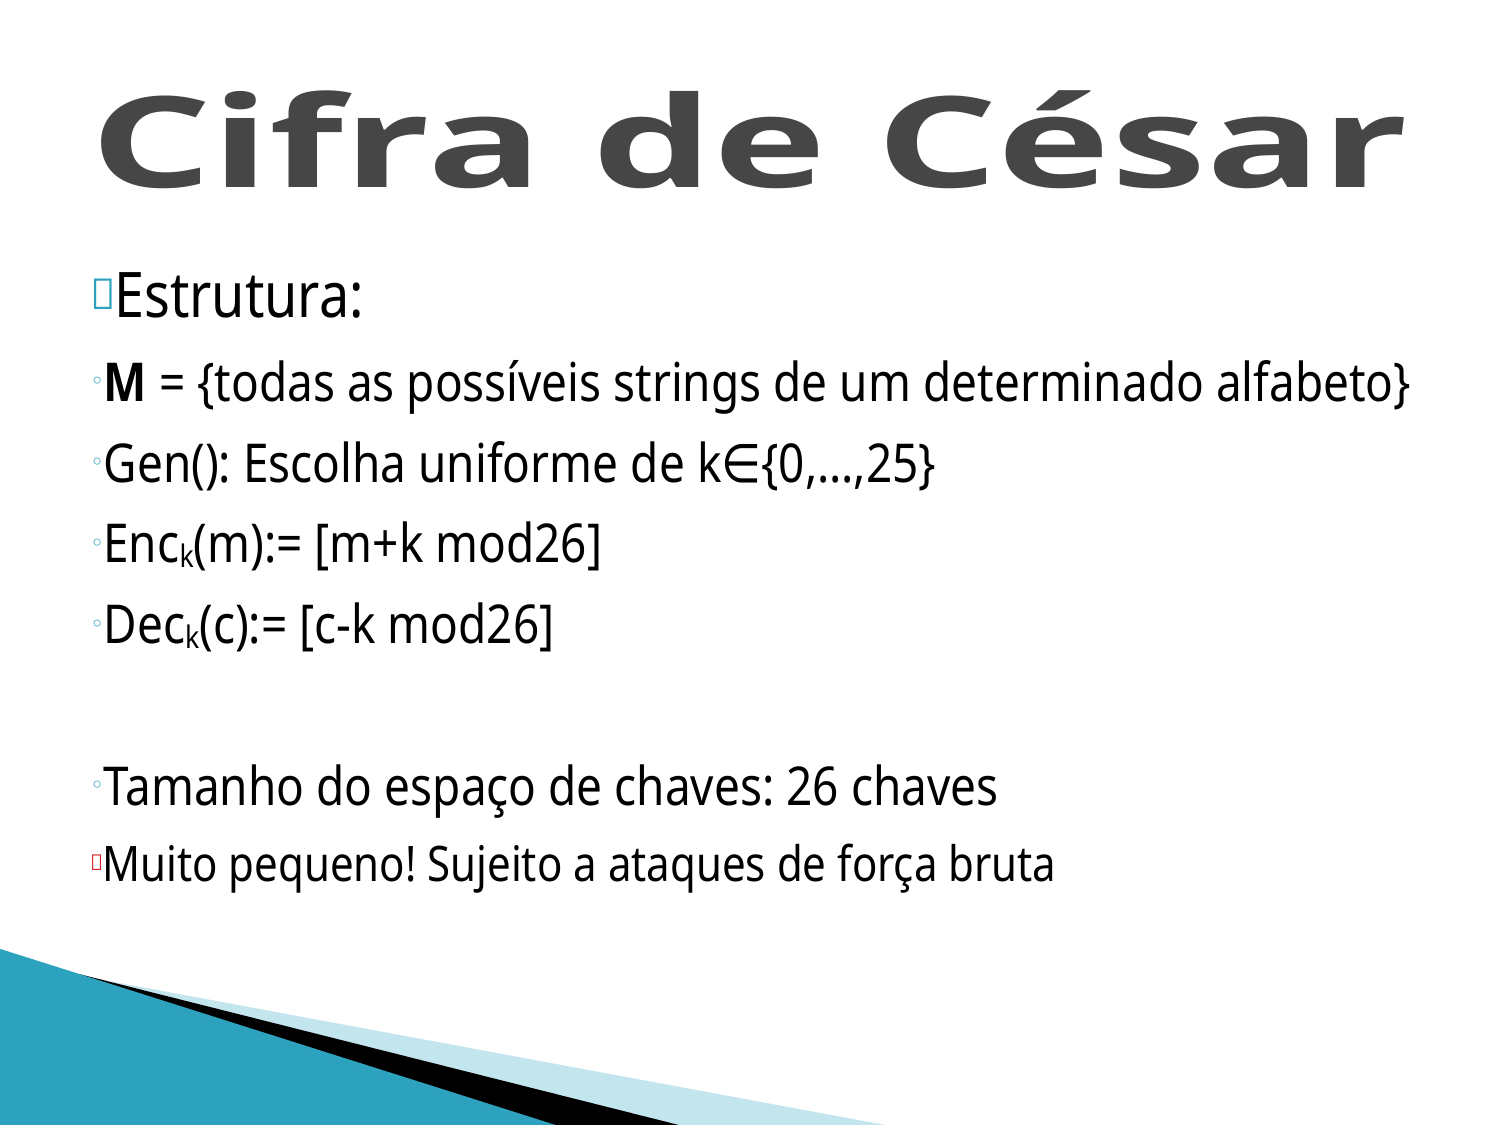

Cifra de César
Estrutura:
M = {todas as possíveis strings de um determinado alfabeto}
Gen(): Escolha uniforme de k∈{0,…,25}
Enck(m):= [m+k mod26]
Deck(c):= [c-k mod26]
Tamanho do espaço de chaves: 26 chaves
Muito pequeno! Sujeito a ataques de força bruta